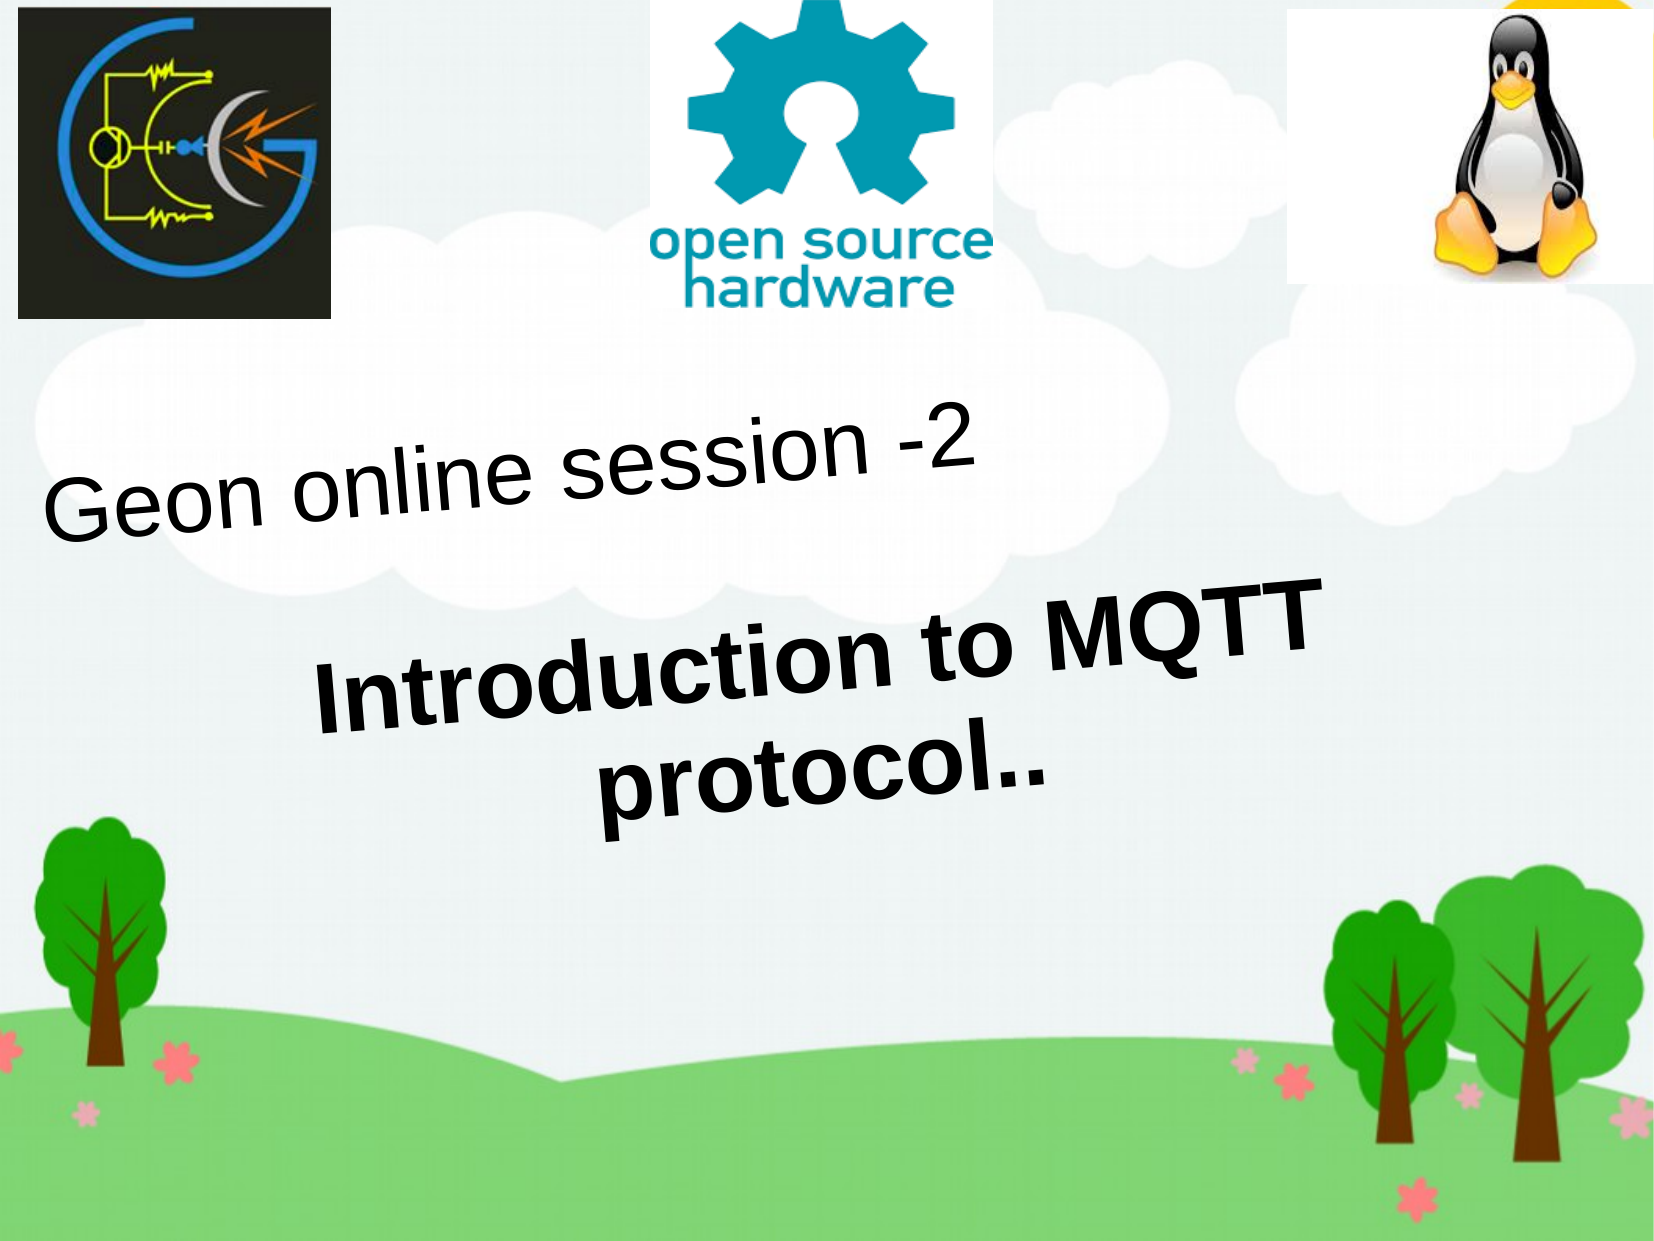

# Geon online session -2 Introduction to MQTT protocol..